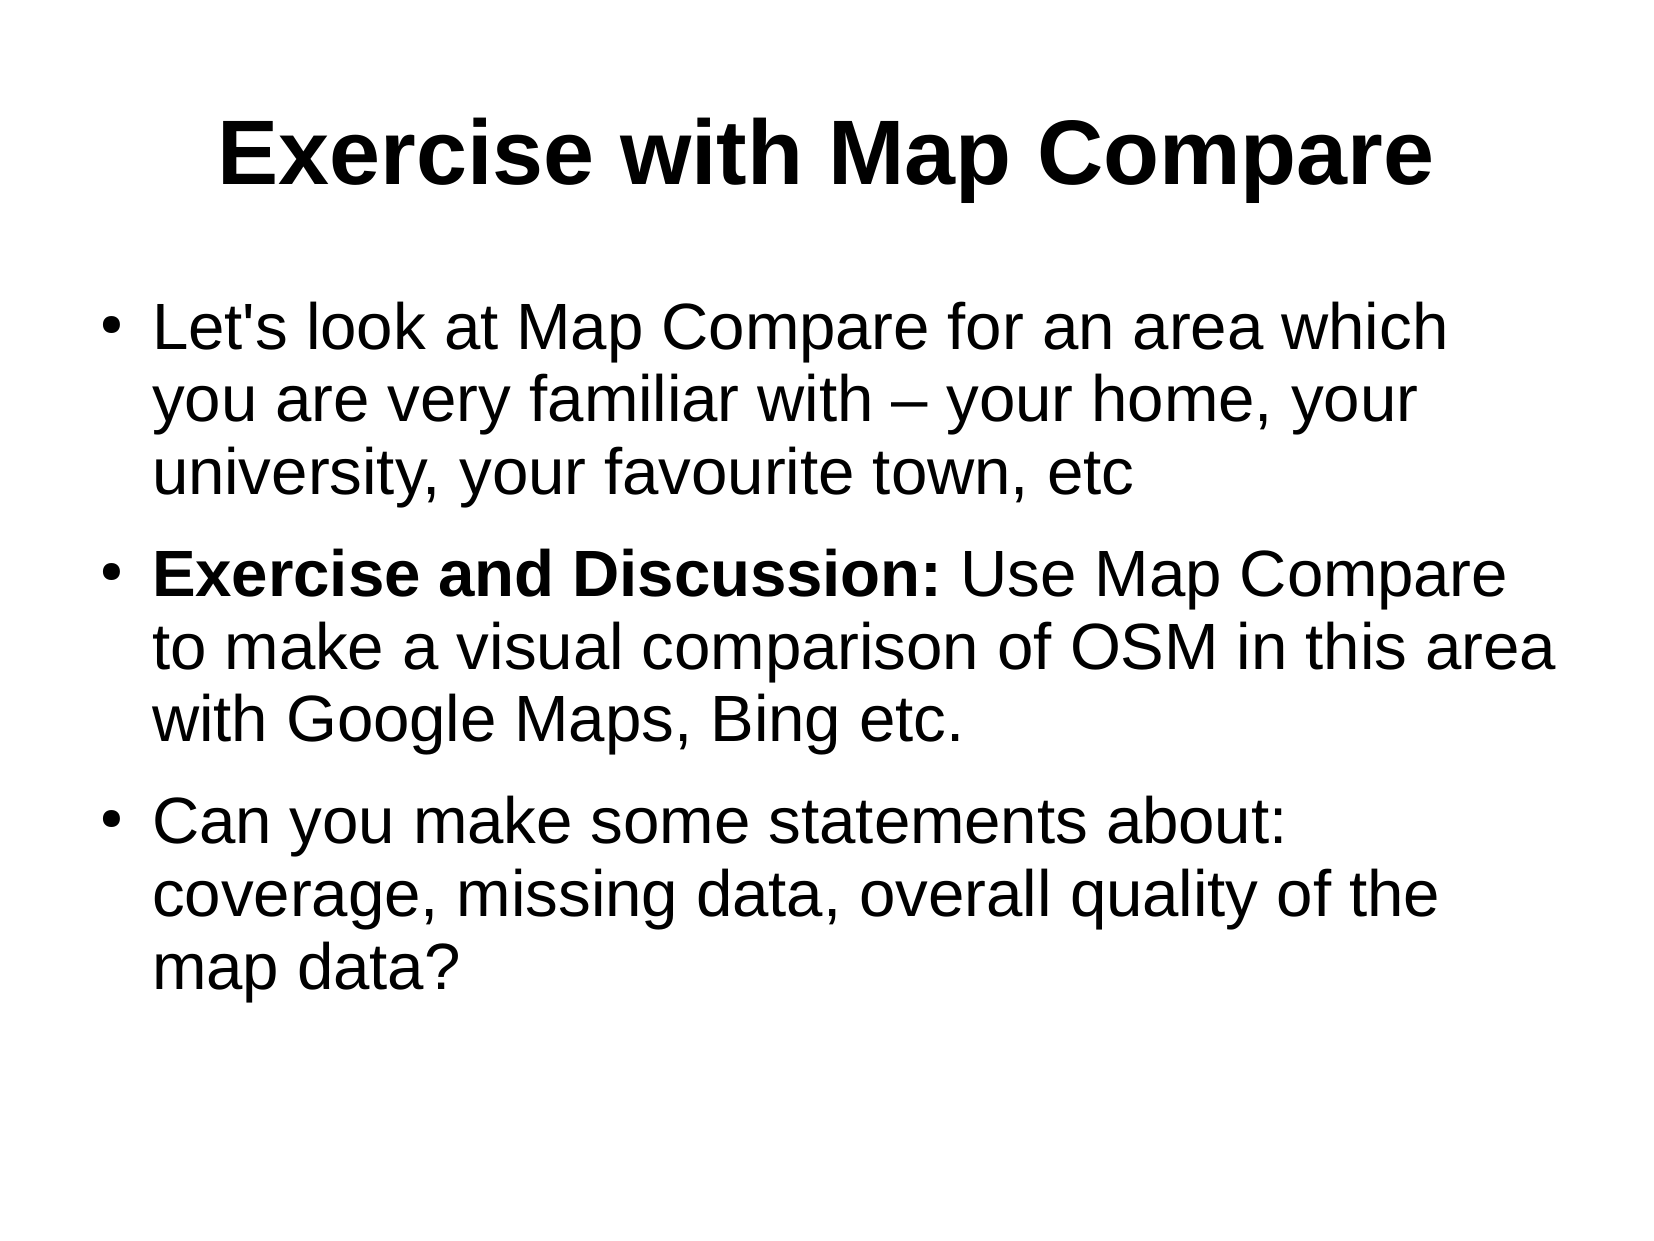

# Exercise with Map Compare
Let's look at Map Compare for an area which you are very familiar with – your home, your university, your favourite town, etc
Exercise and Discussion: Use Map Compare to make a visual comparison of OSM in this area with Google Maps, Bing etc.
Can you make some statements about: coverage, missing data, overall quality of the map data?